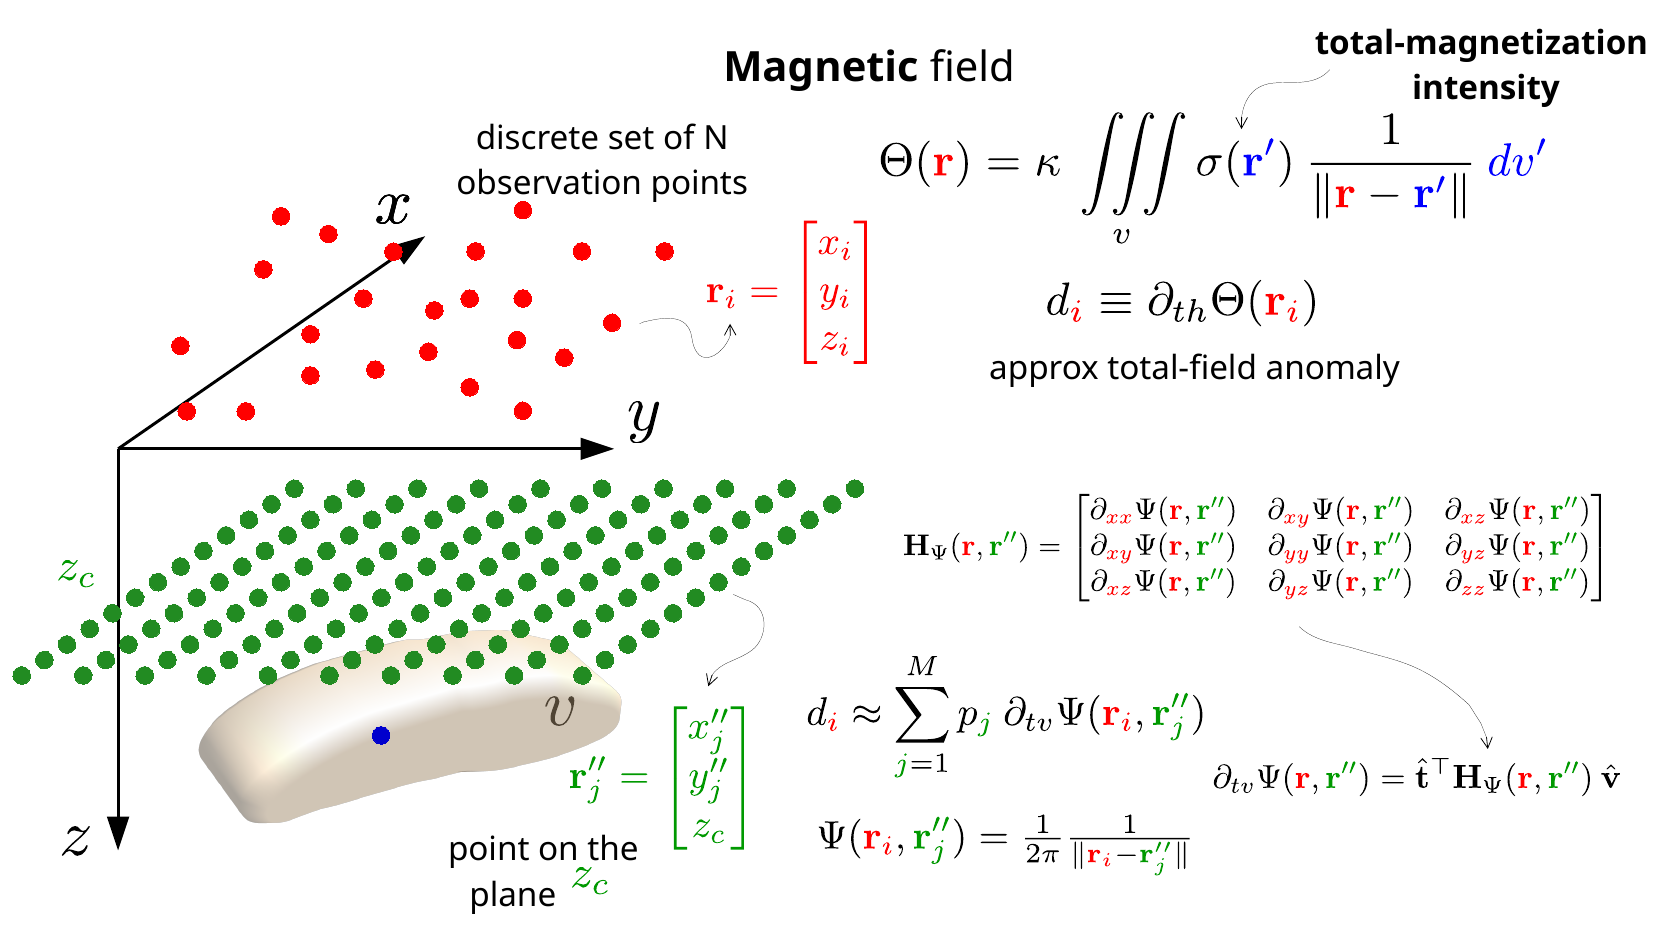

total-magnetization
intensity
Magnetic field
discrete set of N observation points
approx total-field anomaly
point on the
 plane